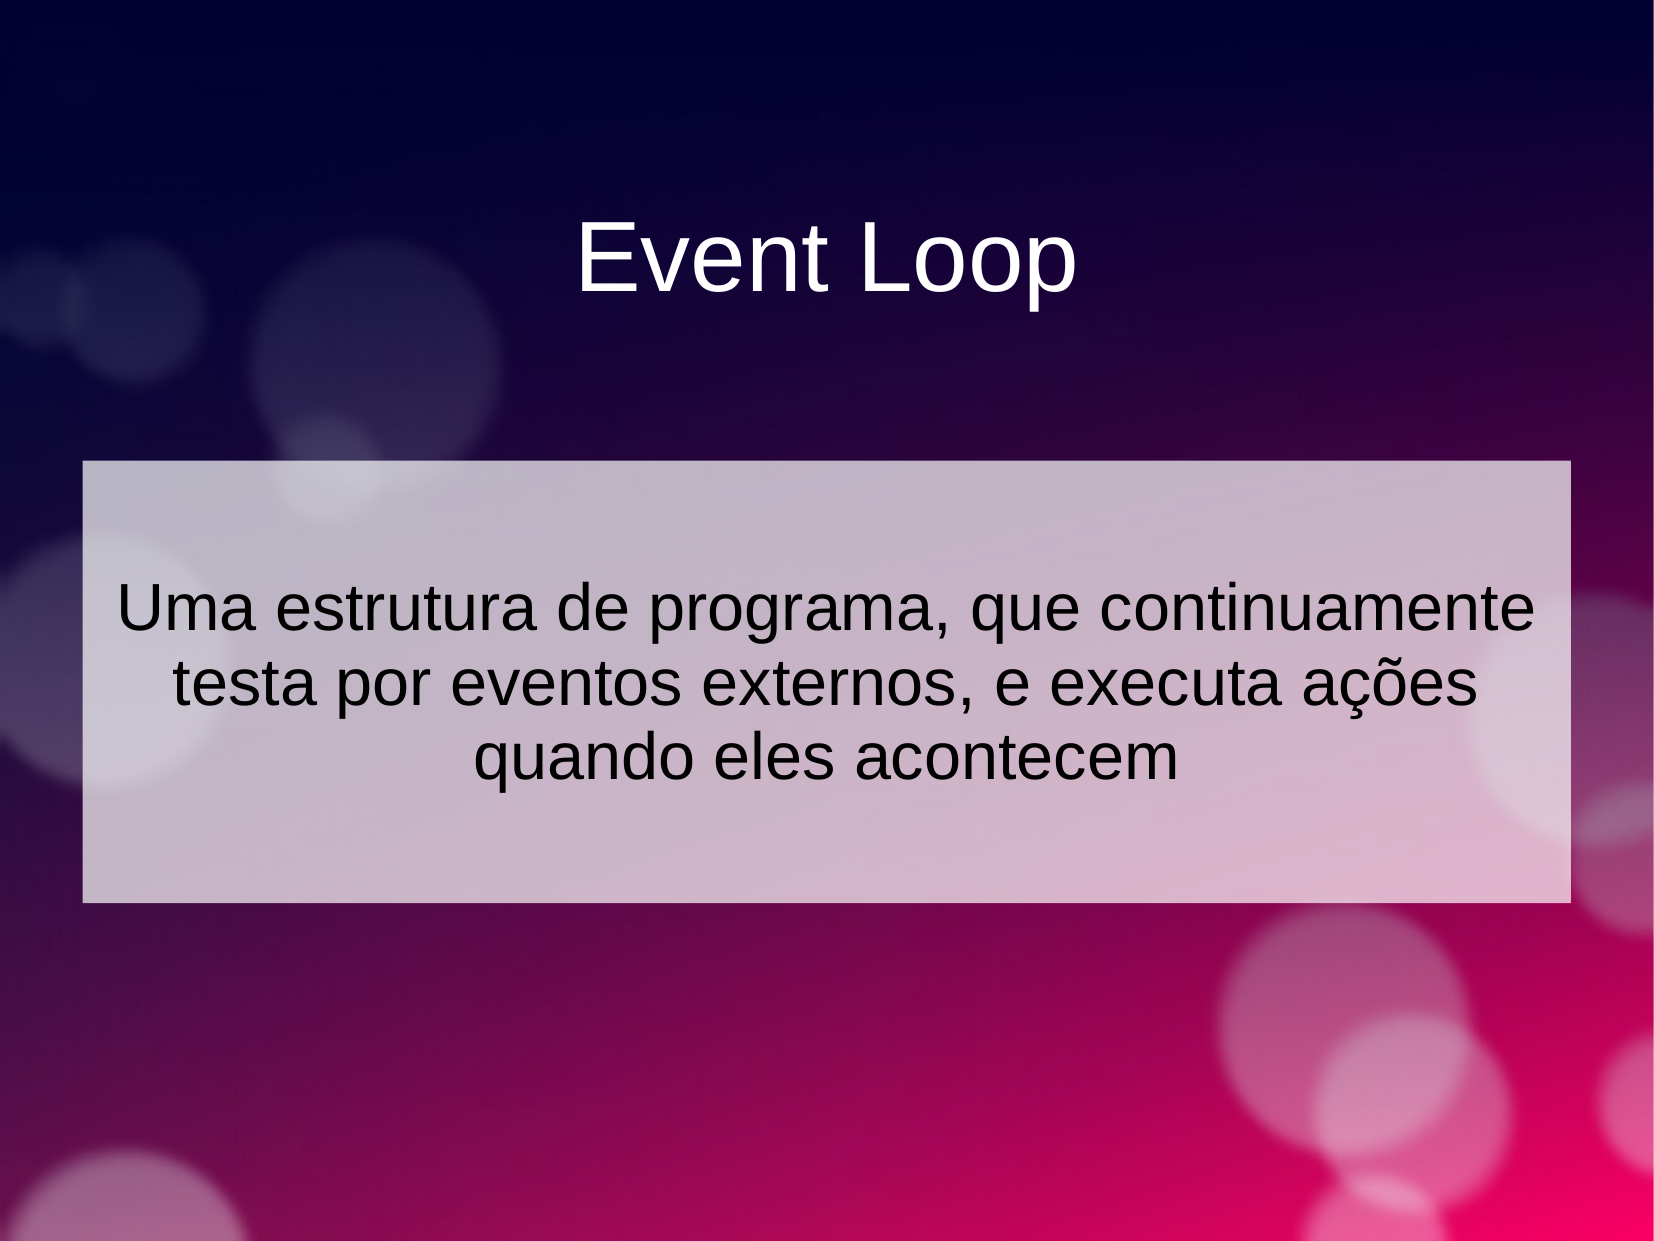

# Event Loop
Uma estrutura de programa, que continuamente testa por eventos externos, e executa ações quando eles acontecem